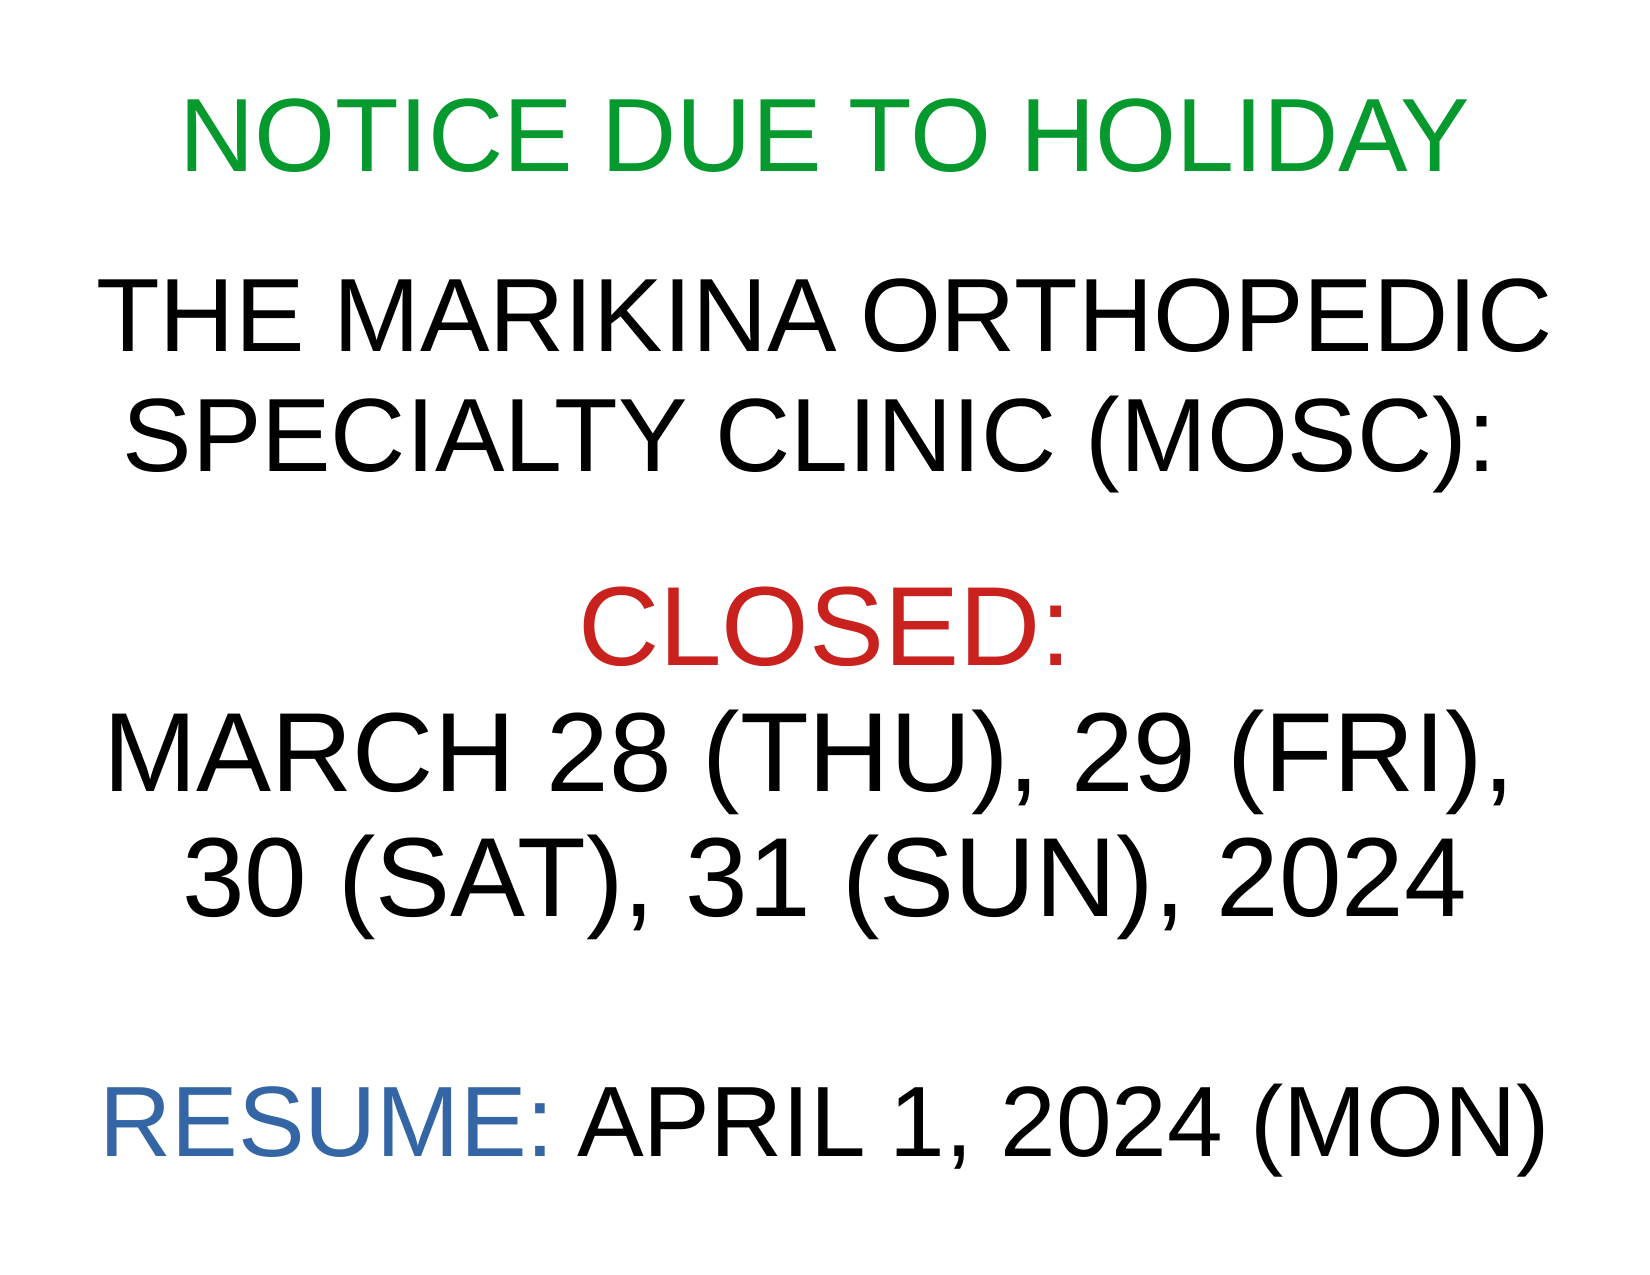

# NOTICE DUE TO HOLIDAY
THE MARIKINA ORTHOPEDIC SPECIALTY CLINIC (MOSC):
CLOSED:
MARCH 28 (THU), 29 (FRI),
30 (SAT), 31 (SUN), 2024
RESUME: APRIL 1, 2024 (MON)